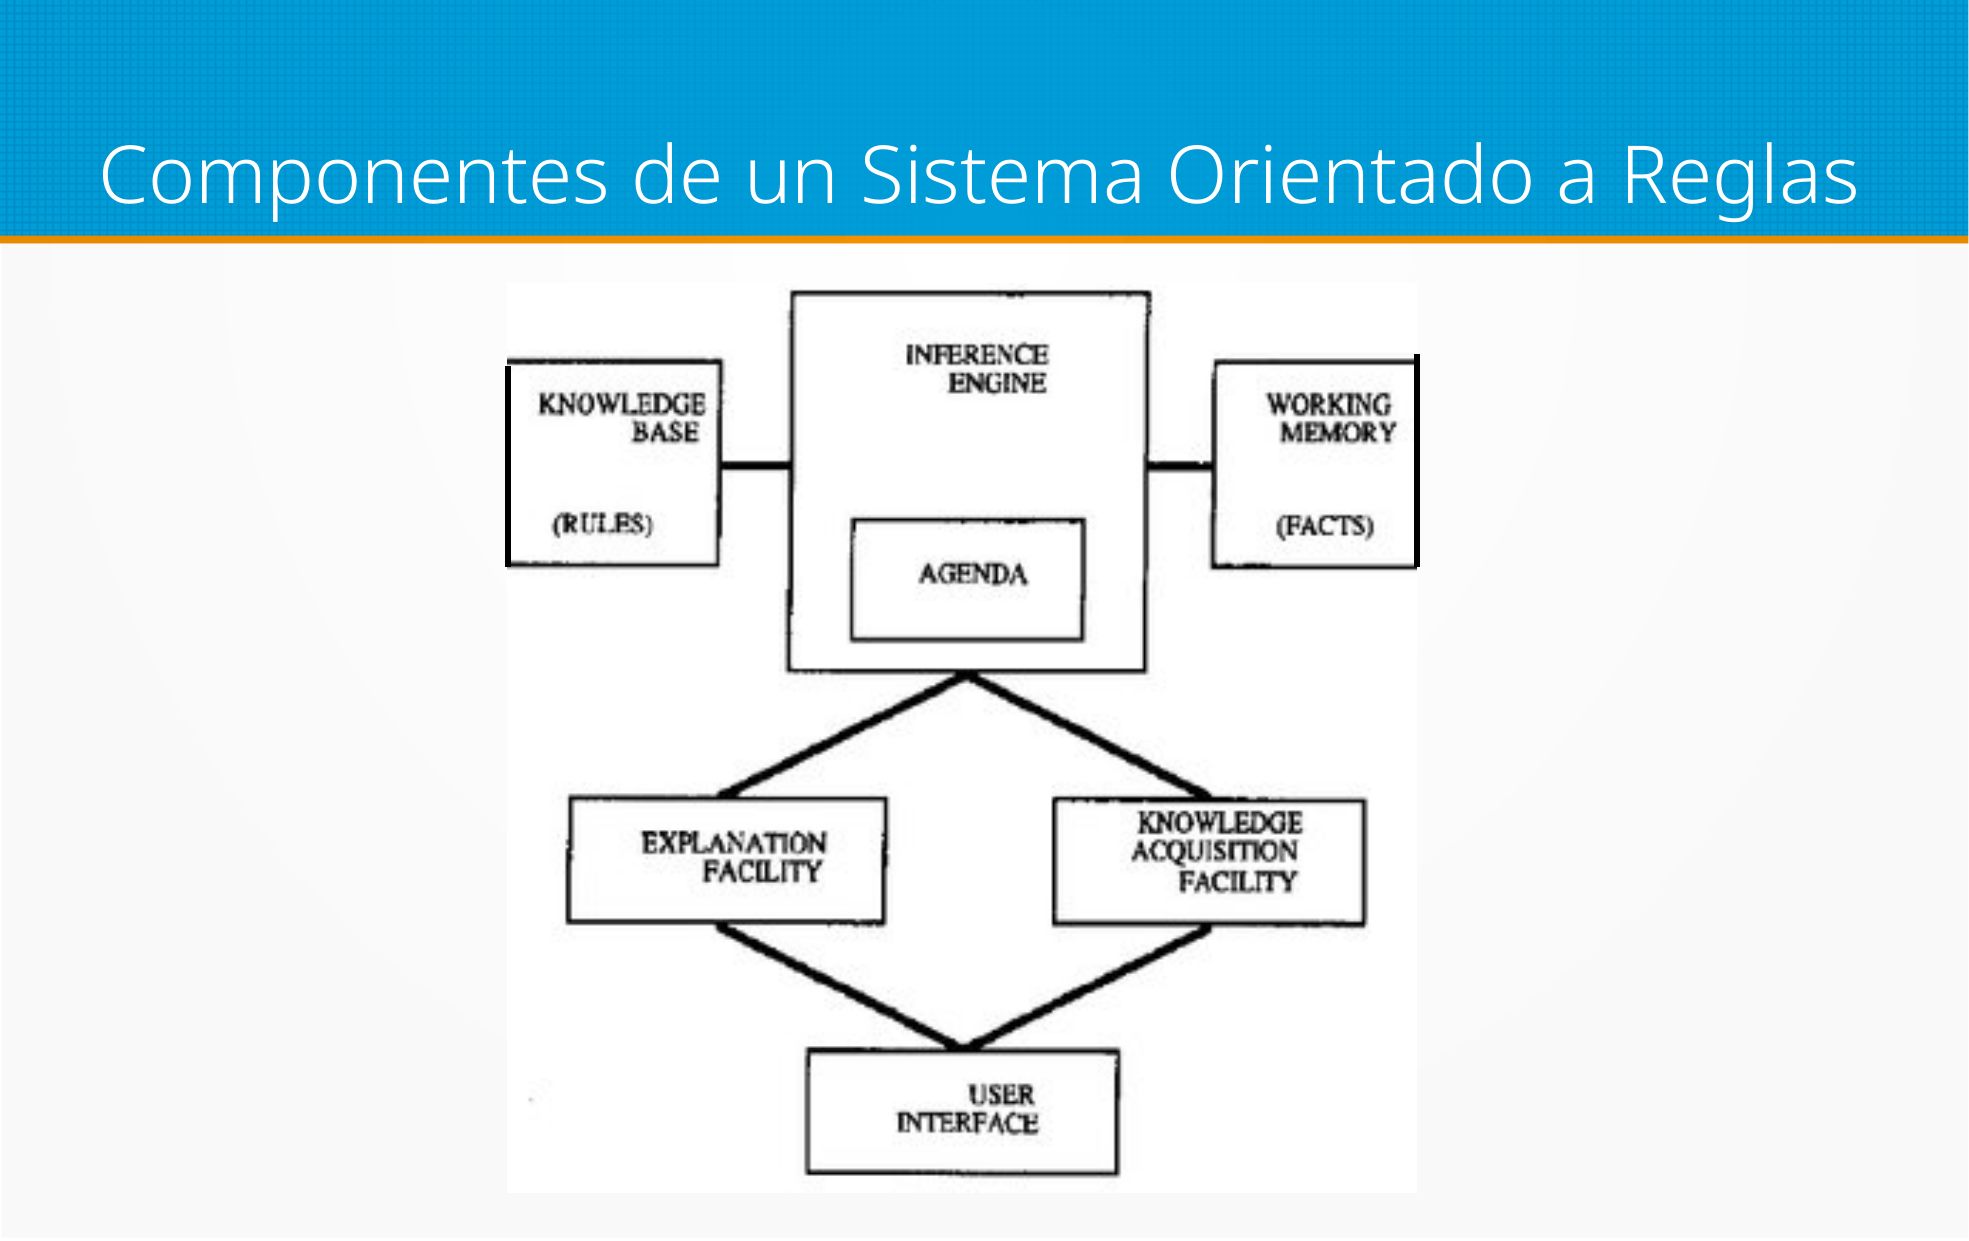

# Componentes de un Sistema Orientado a Reglas